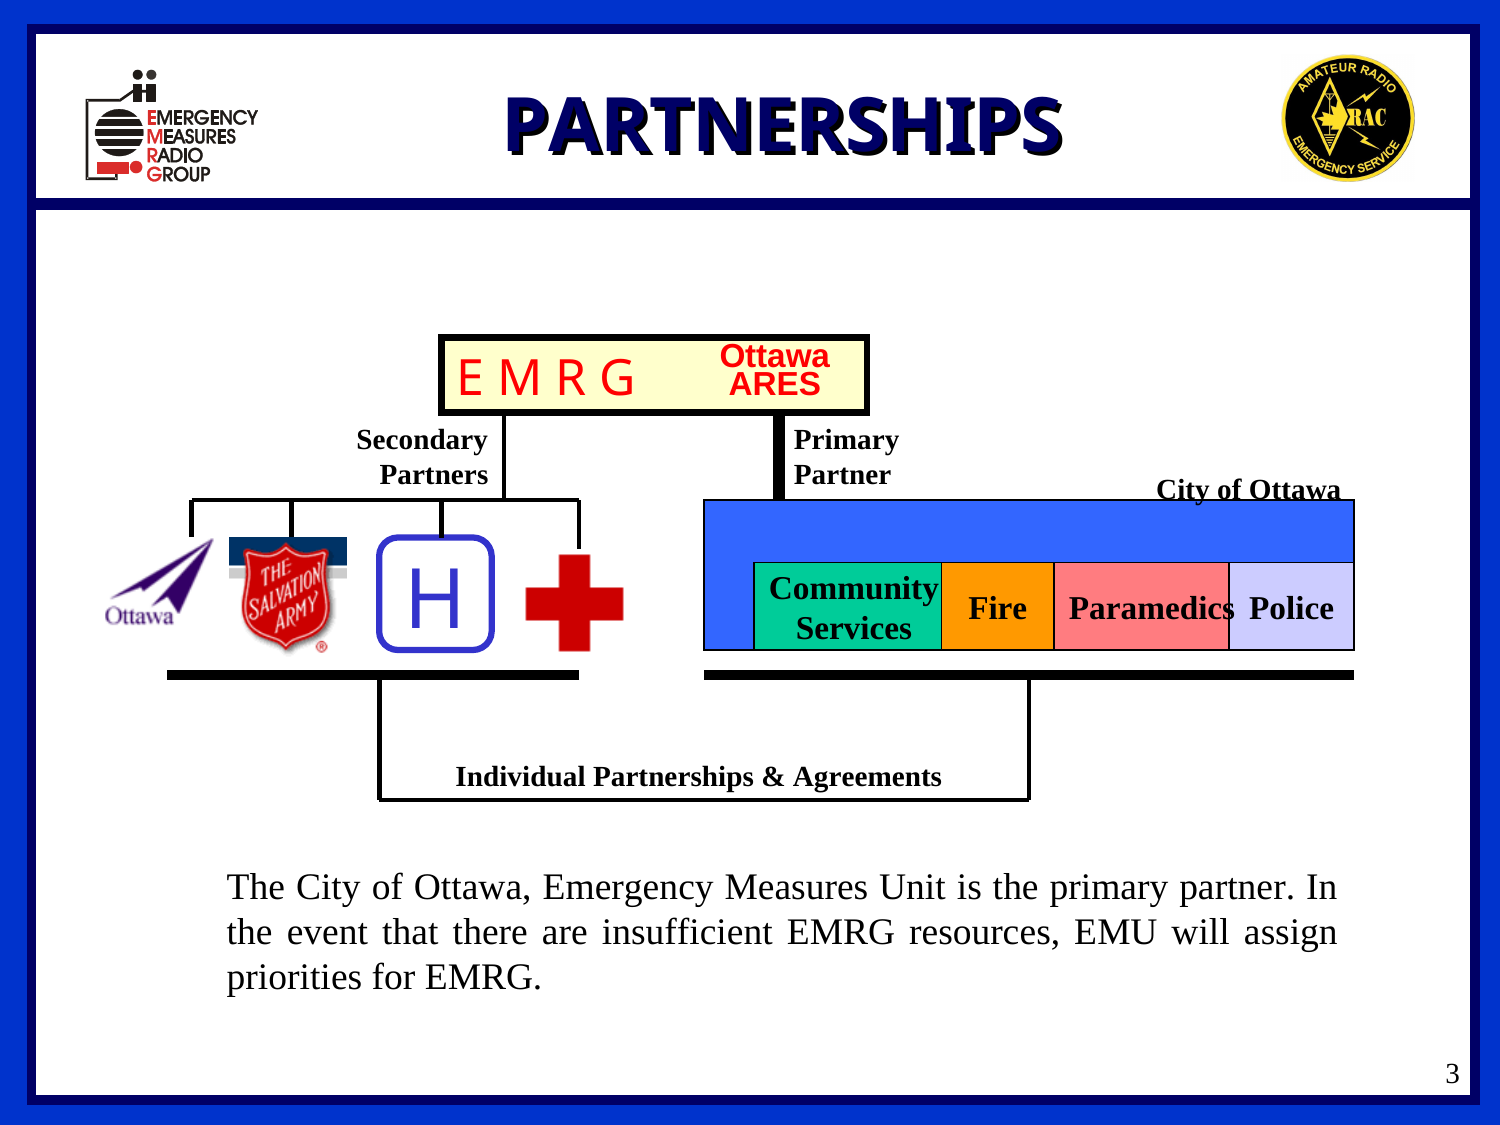

PARTNERSHIPS
E M R G
Ottawa
ARES
Secondary
Partners
Primary
Partner
City of Ottawa
Emergency Measures Unit
H
Community
Services
Fire
Paramedics
Police
Individual Partnerships & Agreements
The City of Ottawa, Emergency Measures Unit is the primary partner. In the event that there are insufficient EMRG resources, EMU will assign priorities for EMRG.
3